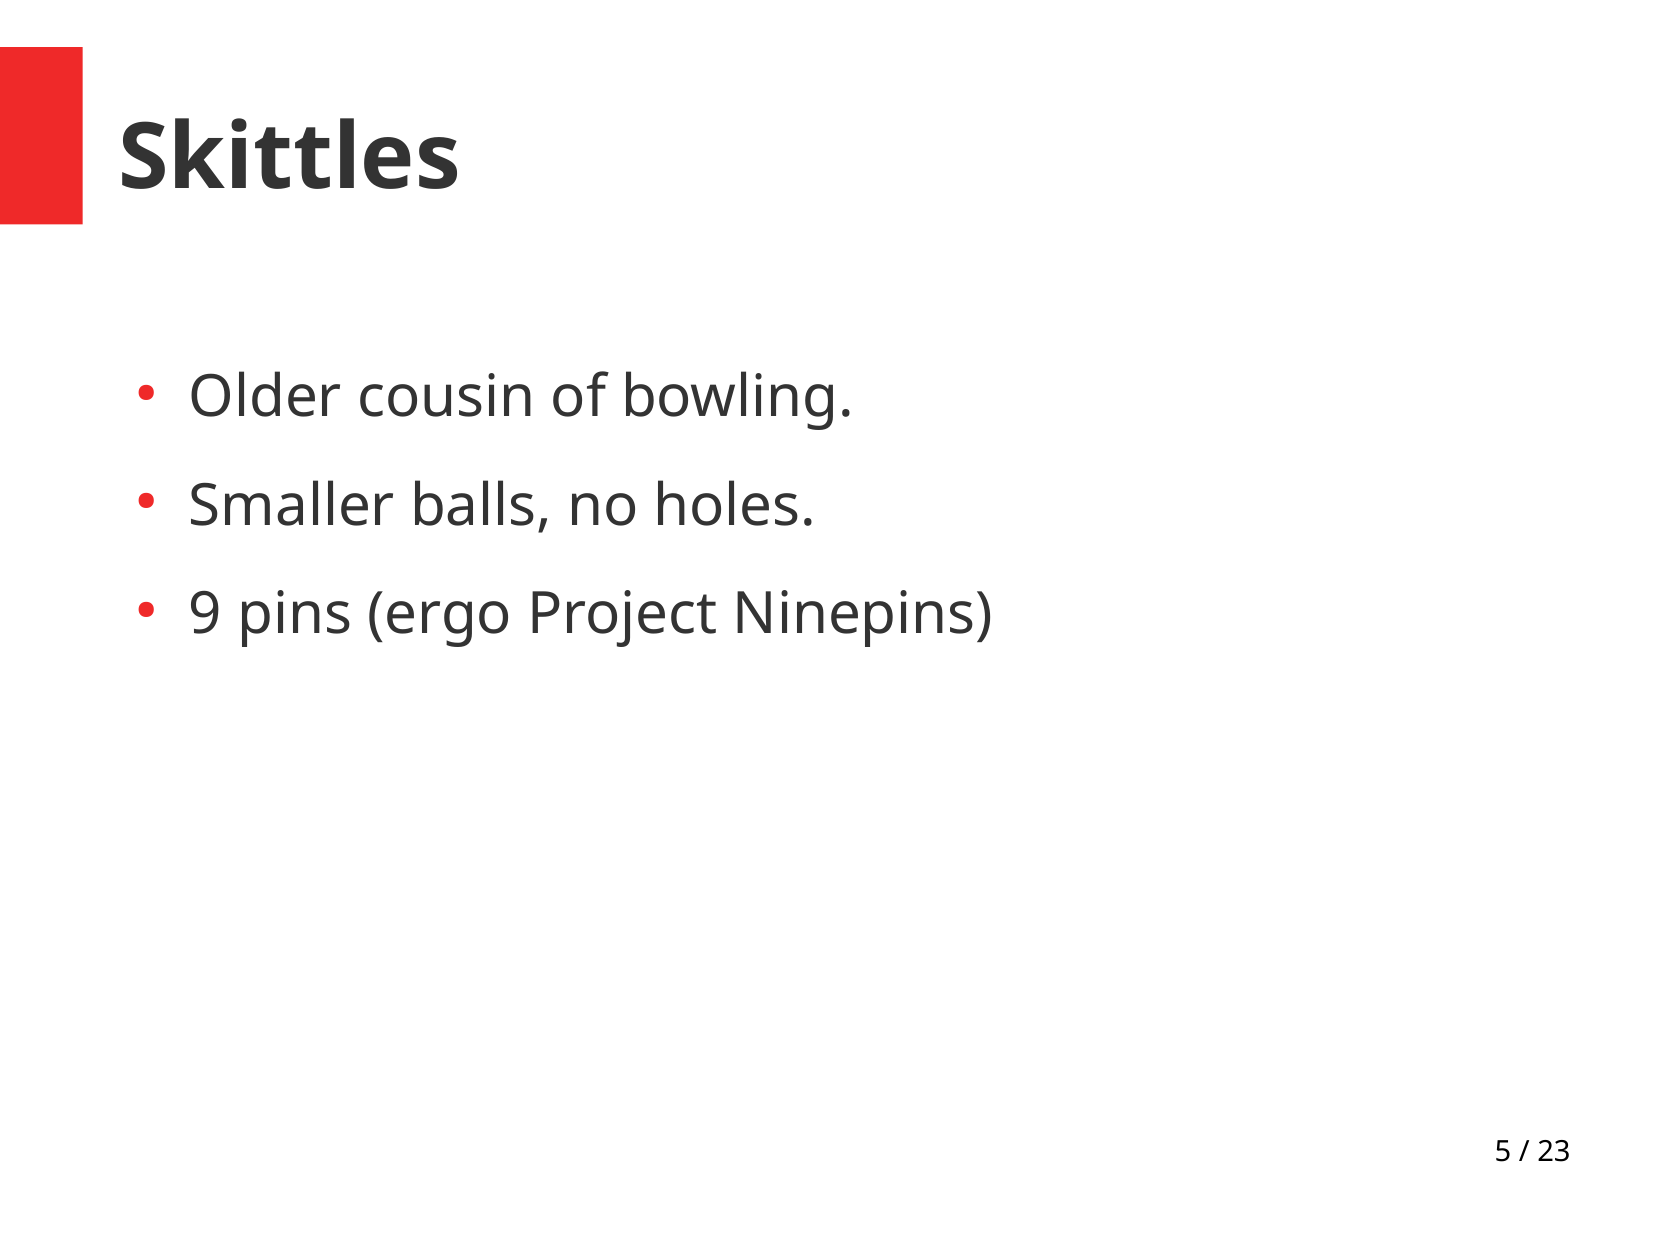

# Skittles
Older cousin of bowling.
Smaller balls, no holes.
9 pins (ergo Project Ninepins)
5